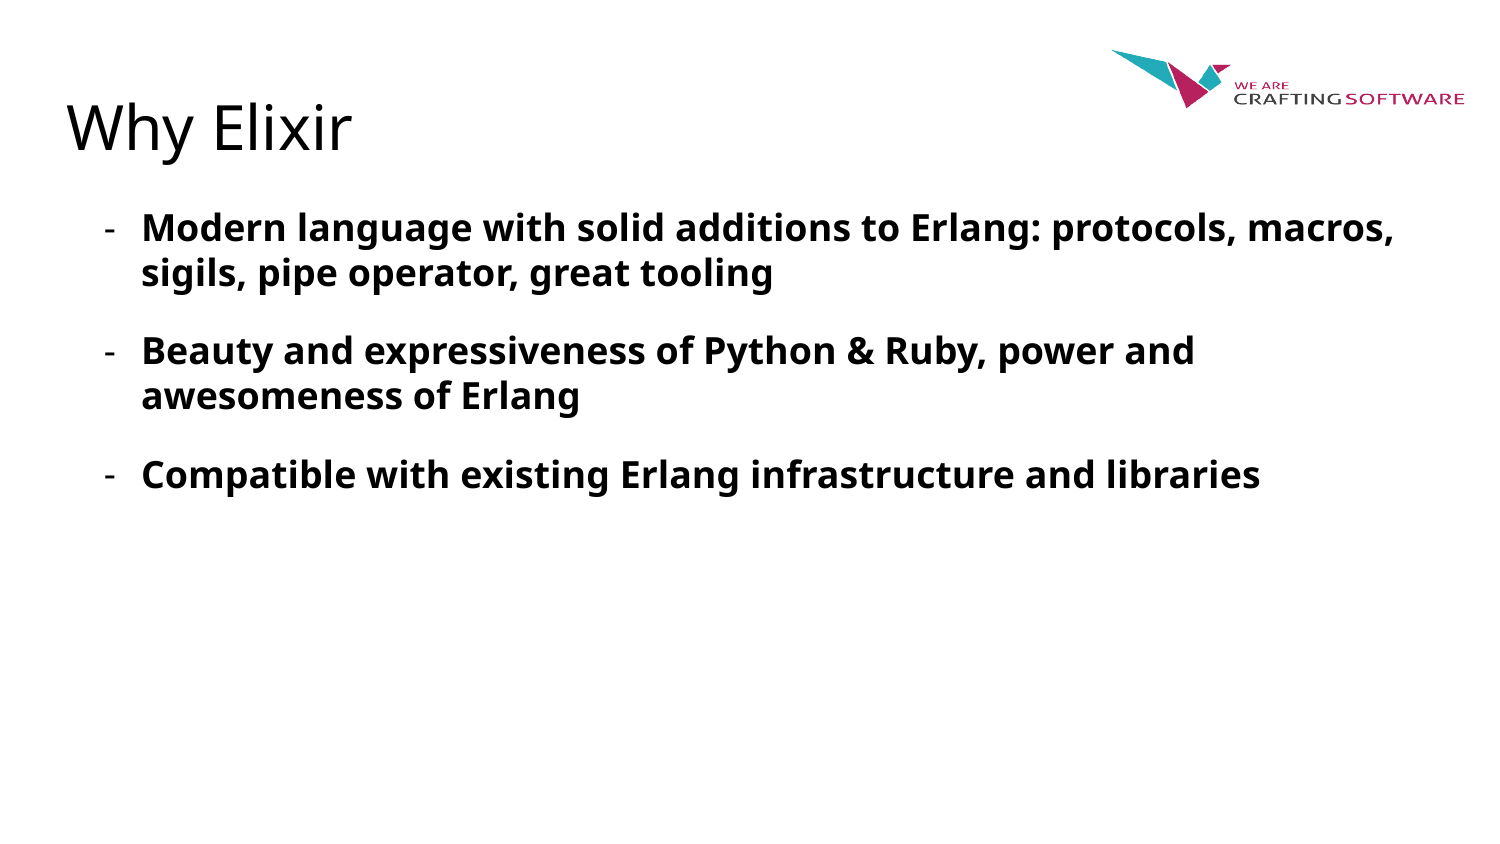

# Why Elixir
Modern language with solid additions to Erlang: protocols, macros, sigils, pipe operator, great tooling
Beauty and expressiveness of Python & Ruby, power and awesomeness of Erlang
Compatible with existing Erlang infrastructure and libraries